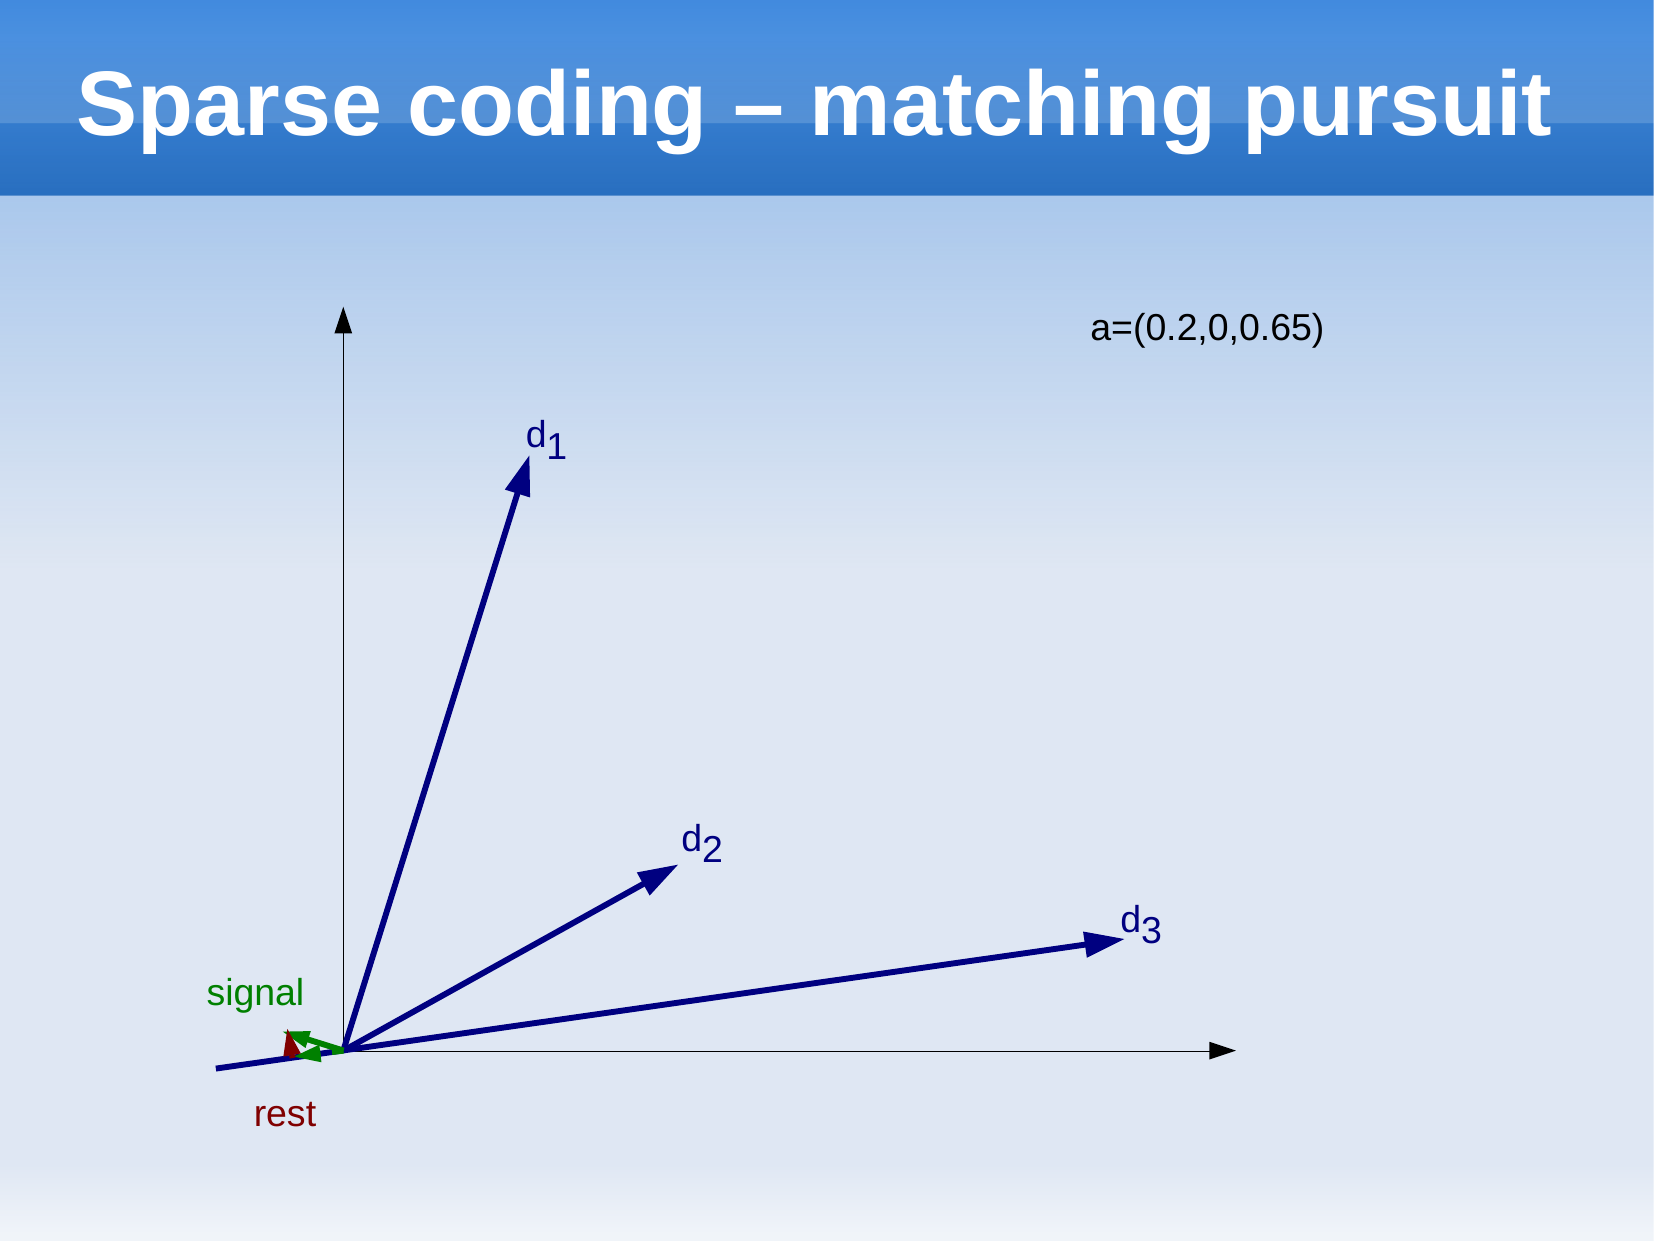

# Sparse coding – matching pursuit
a=(0.2,0,0.65)
d
1
d
2
d
3
signal
rest